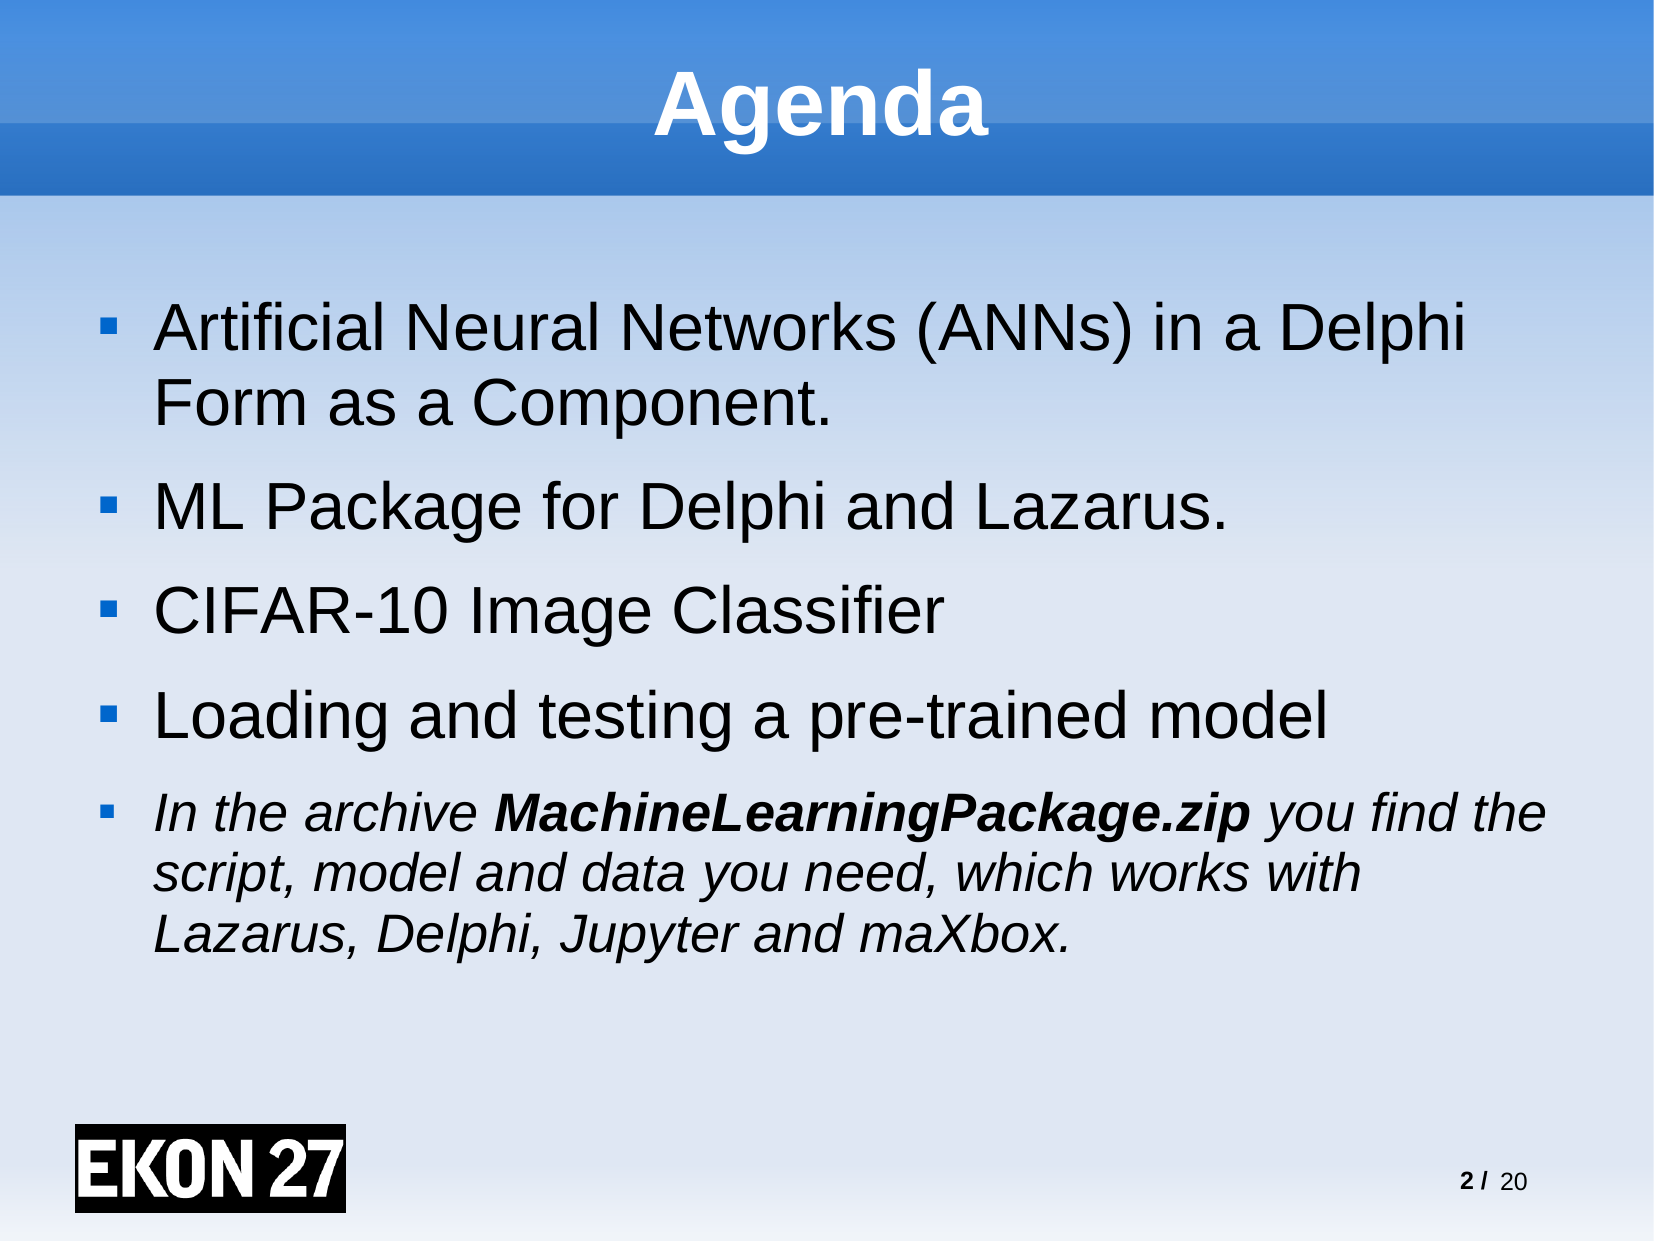

# Agenda
Artificial Neural Networks (ANNs) in a Delphi Form as a Component.
ML Package for Delphi and Lazarus.
CIFAR-10 Image Classifier
Loading and testing a pre-trained model
In the archive MachineLearningPackage.zip you find the script, model and data you need, which works with Lazarus, Delphi, Jupyter and maXbox.
2